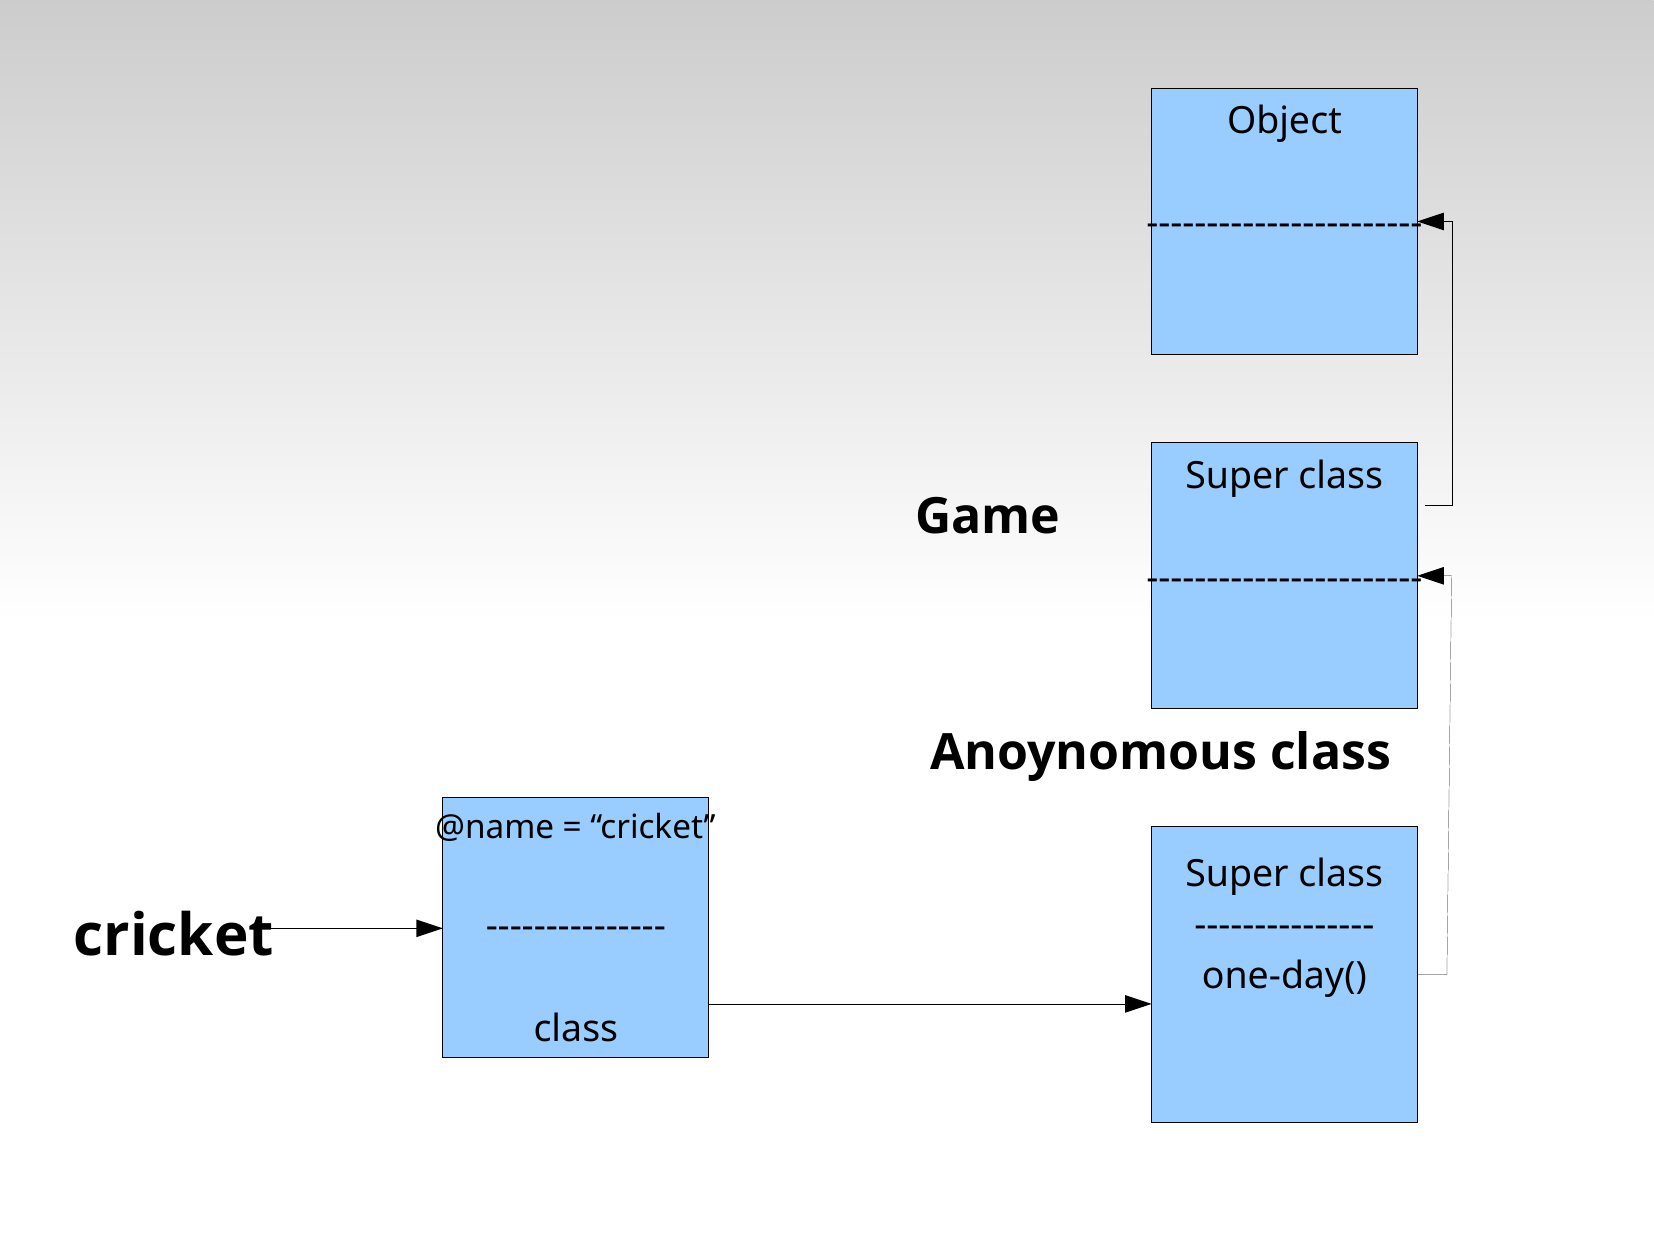

Object
-----------------------
Super class
-----------------------
	Game
Anoynomous class
@name = “cricket”
---------------
class
Super class
---------------
one-day()
cricket